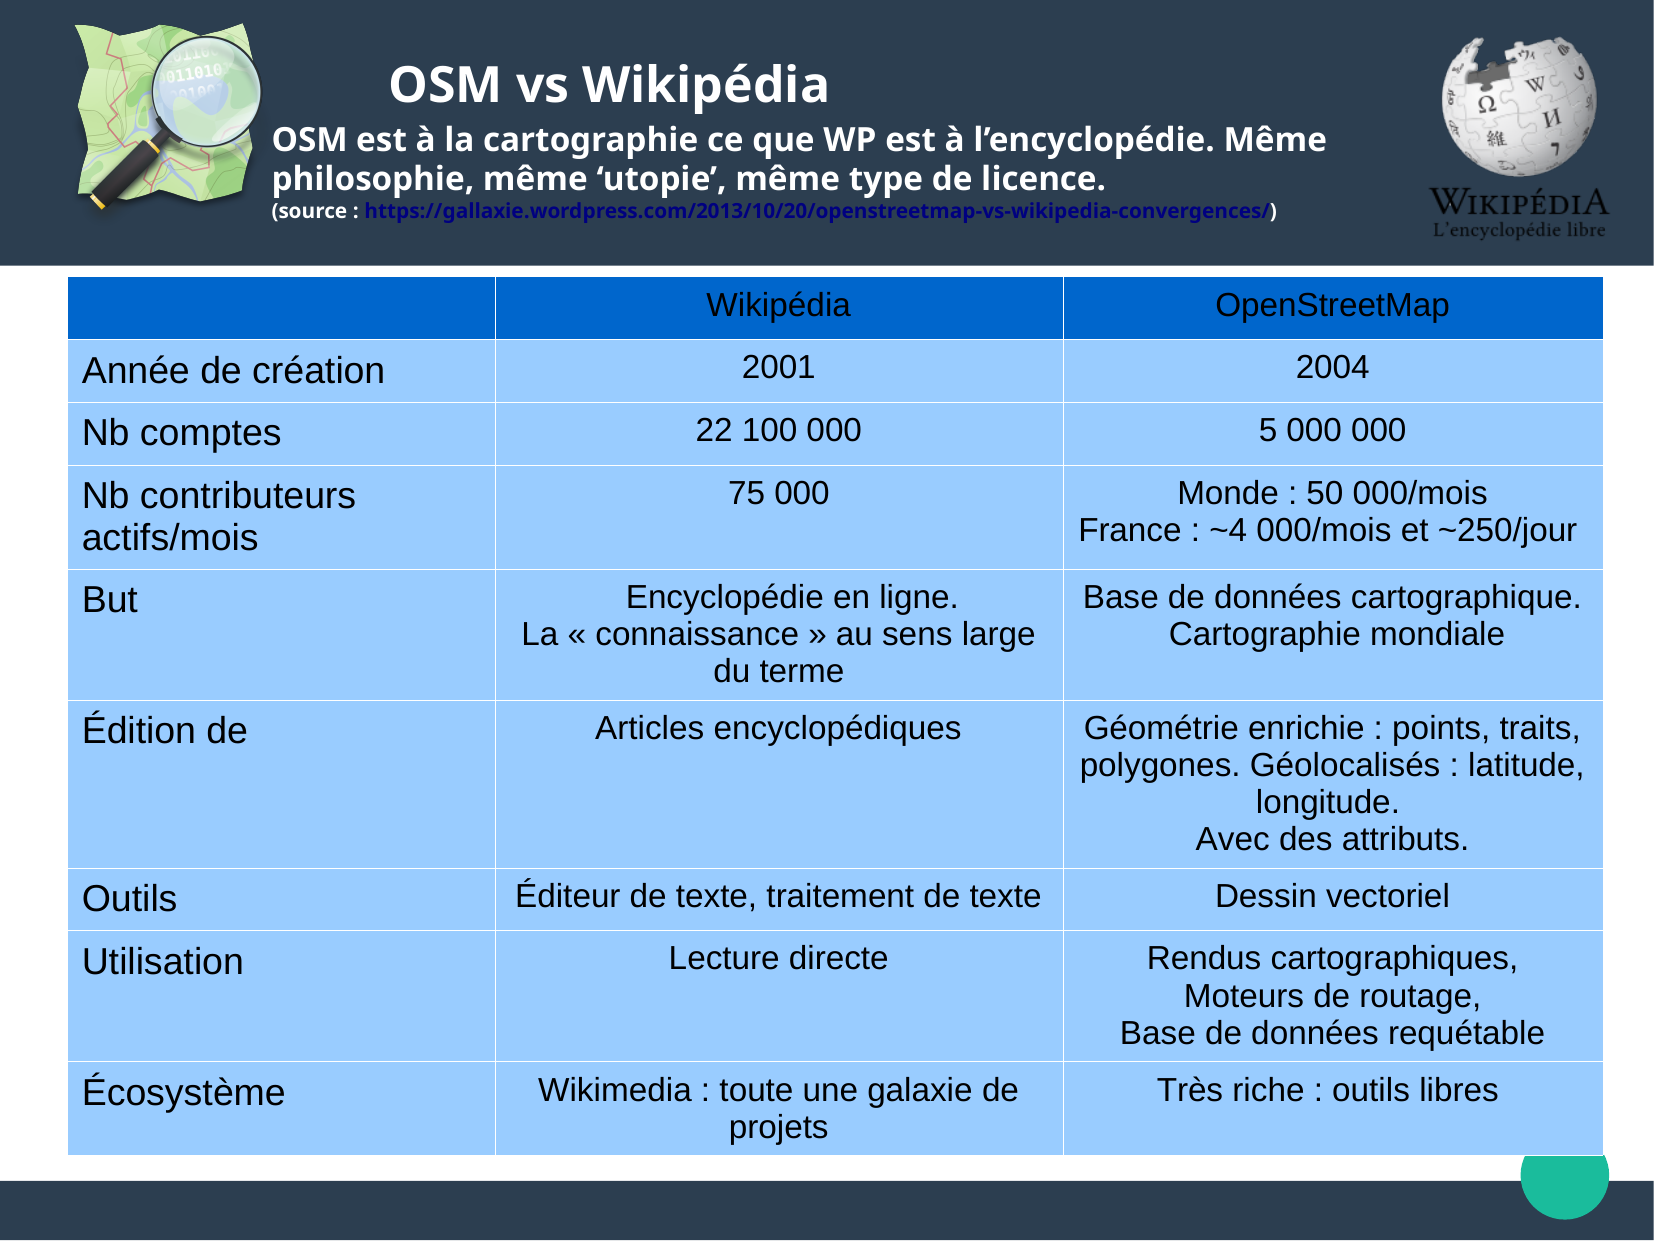

# OSM vs Wikipédia OSM est à la cartographie ce que WP est à l’encyclopédie. Même philosophie, même ‘utopie’, même type de licence. (source : https://gallaxie.wordpress.com/2013/10/20/openstreetmap-vs-wikipedia-convergences/)
| | Wikipédia | OpenStreetMap |
| --- | --- | --- |
| Année de création | 2001 | 2004 |
| Nb comptes | 22 100 000 | 5 000 000 |
| Nb contributeurs actifs/mois | 75 000 | Monde : 50 000/mois France : ~4 000/mois et ~250/jour |
| But | Encyclopédie en ligne. La « connaissance » au sens large du terme | Base de données cartographique.  Cartographie mondiale |
| Édition de | Articles encyclopédiques | Géométrie enrichie : points, traits, polygones. Géolocalisés : latitude, longitude. Avec des attributs. |
| Outils | Éditeur de texte, traitement de texte | Dessin vectoriel |
| Utilisation | Lecture directe | Rendus cartographiques, Moteurs de routage, Base de données requétable |
| Écosystème | Wikimedia : toute une galaxie de projets | Très riche : outils libres |